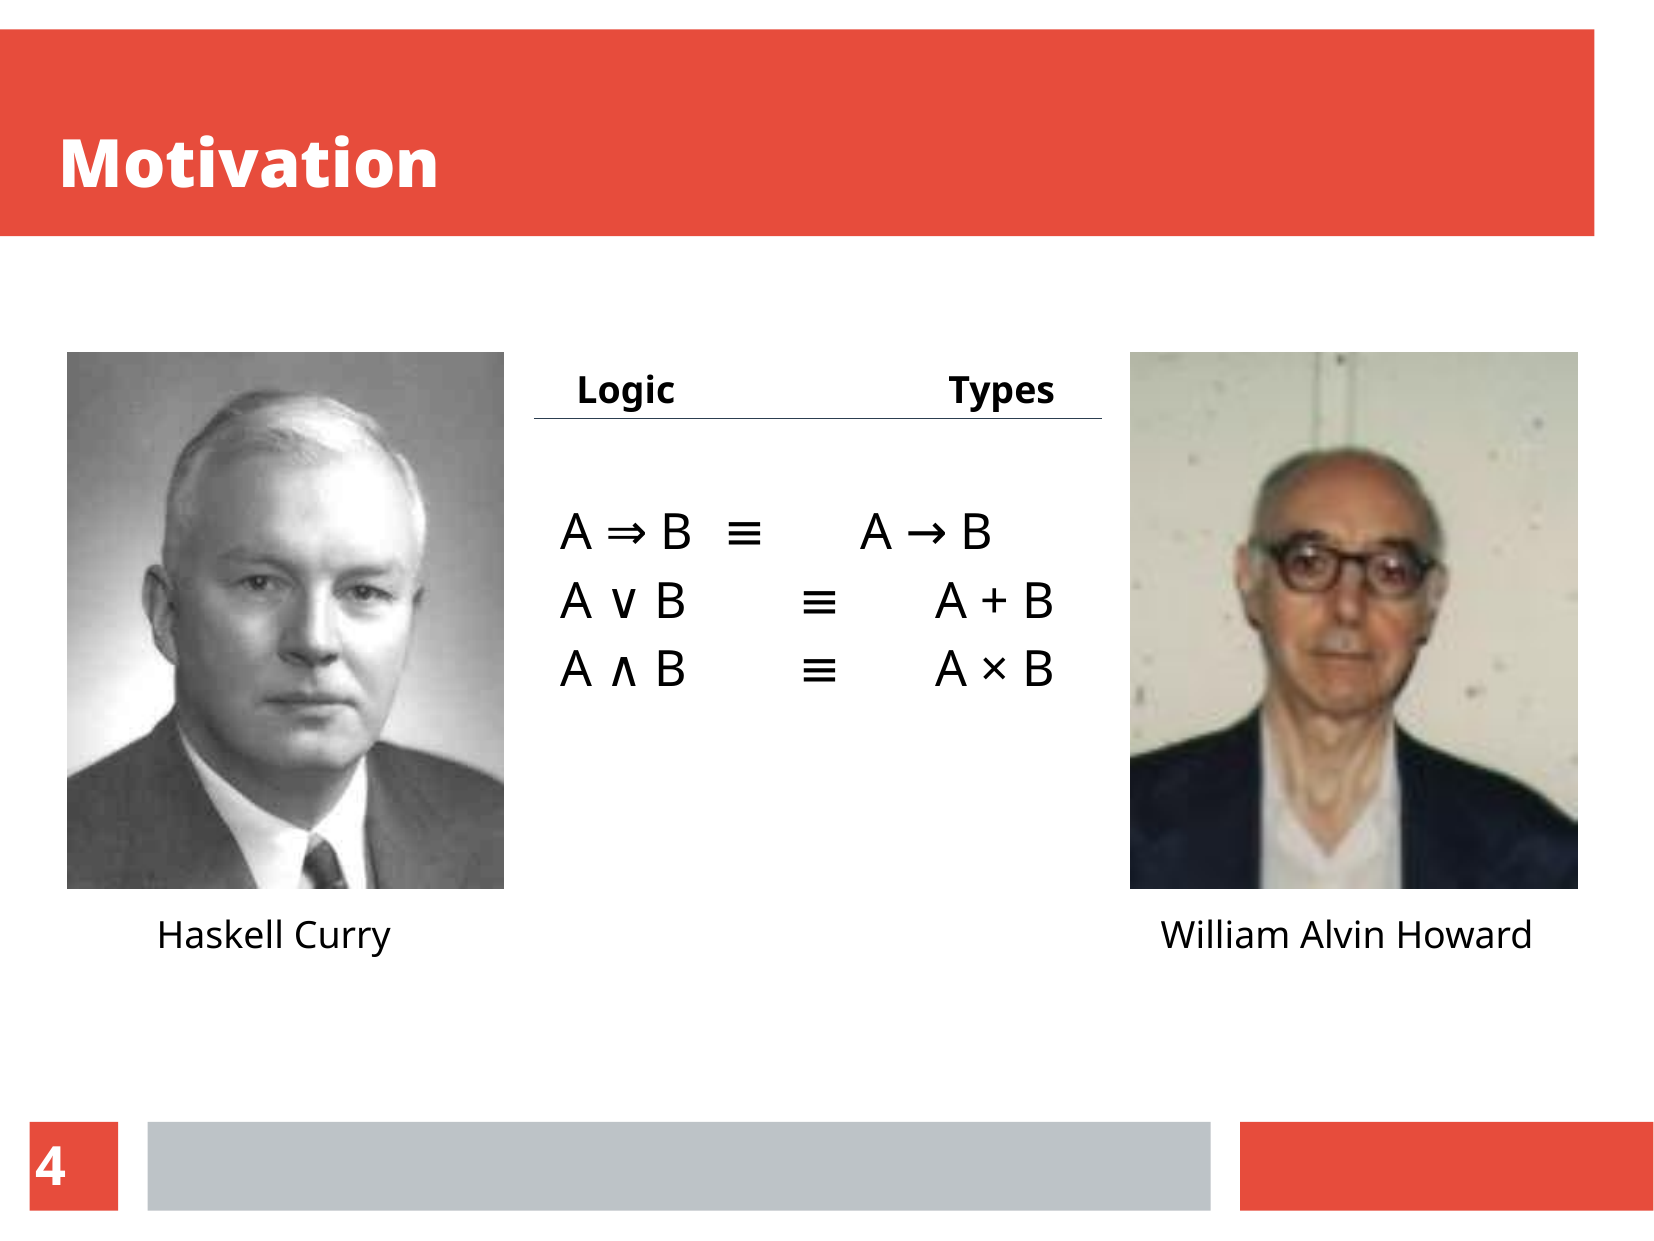

# Motivation
Logic
Types
A ⇒ B 	 ≡ 		A → B
A ∨ B 	 ≡ 		A + B
A ∧ B		 ≡ 		A × B
Haskell Curry
William Alvin Howard
4
18